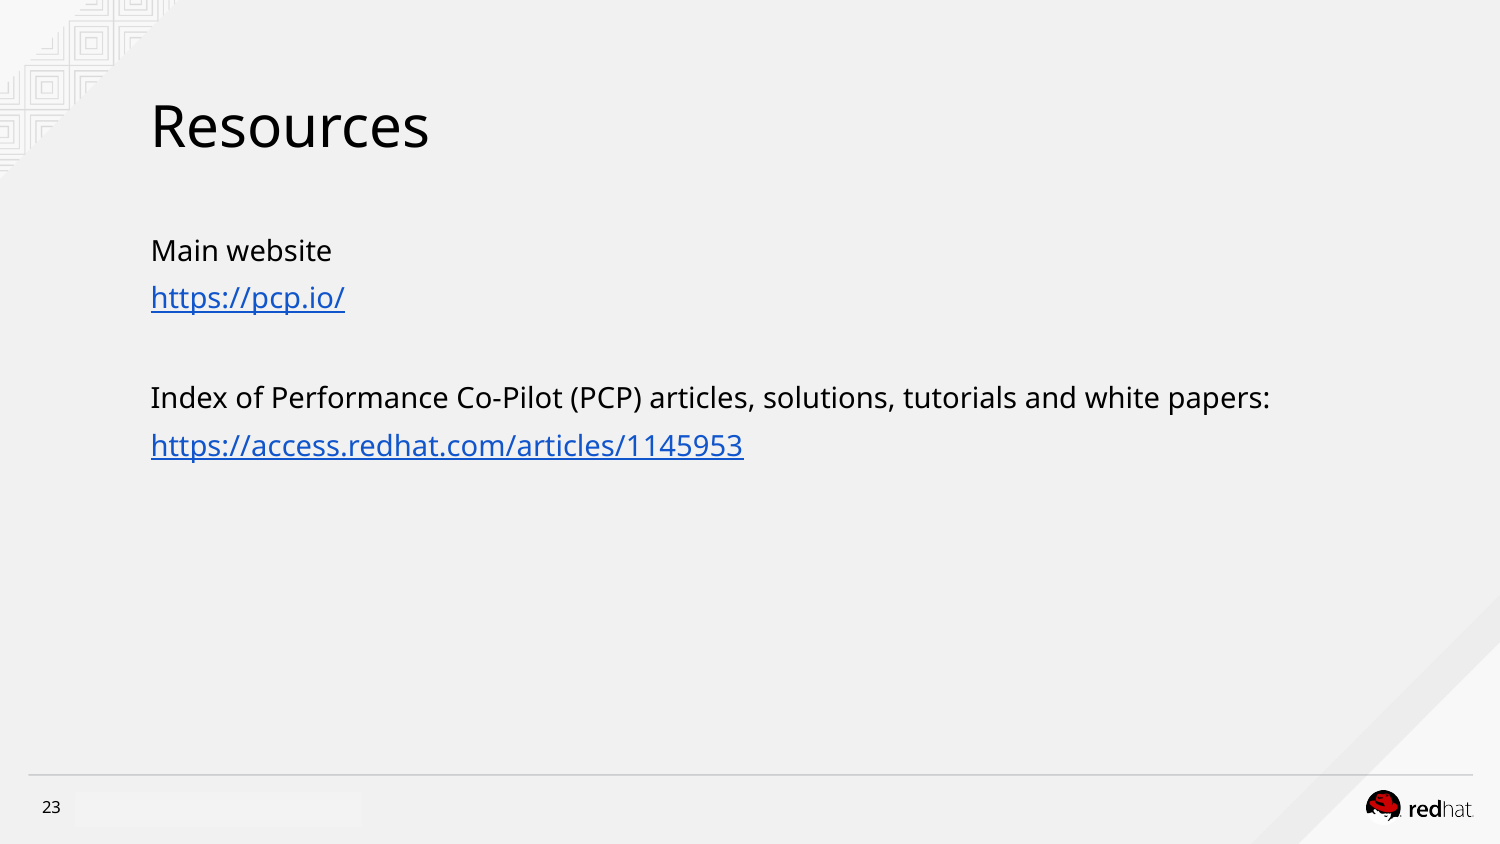

# Resources
Main website
https://pcp.io/
Index of Performance Co-Pilot (PCP) articles, solutions, tutorials and white papers:
https://access.redhat.com/articles/1145953